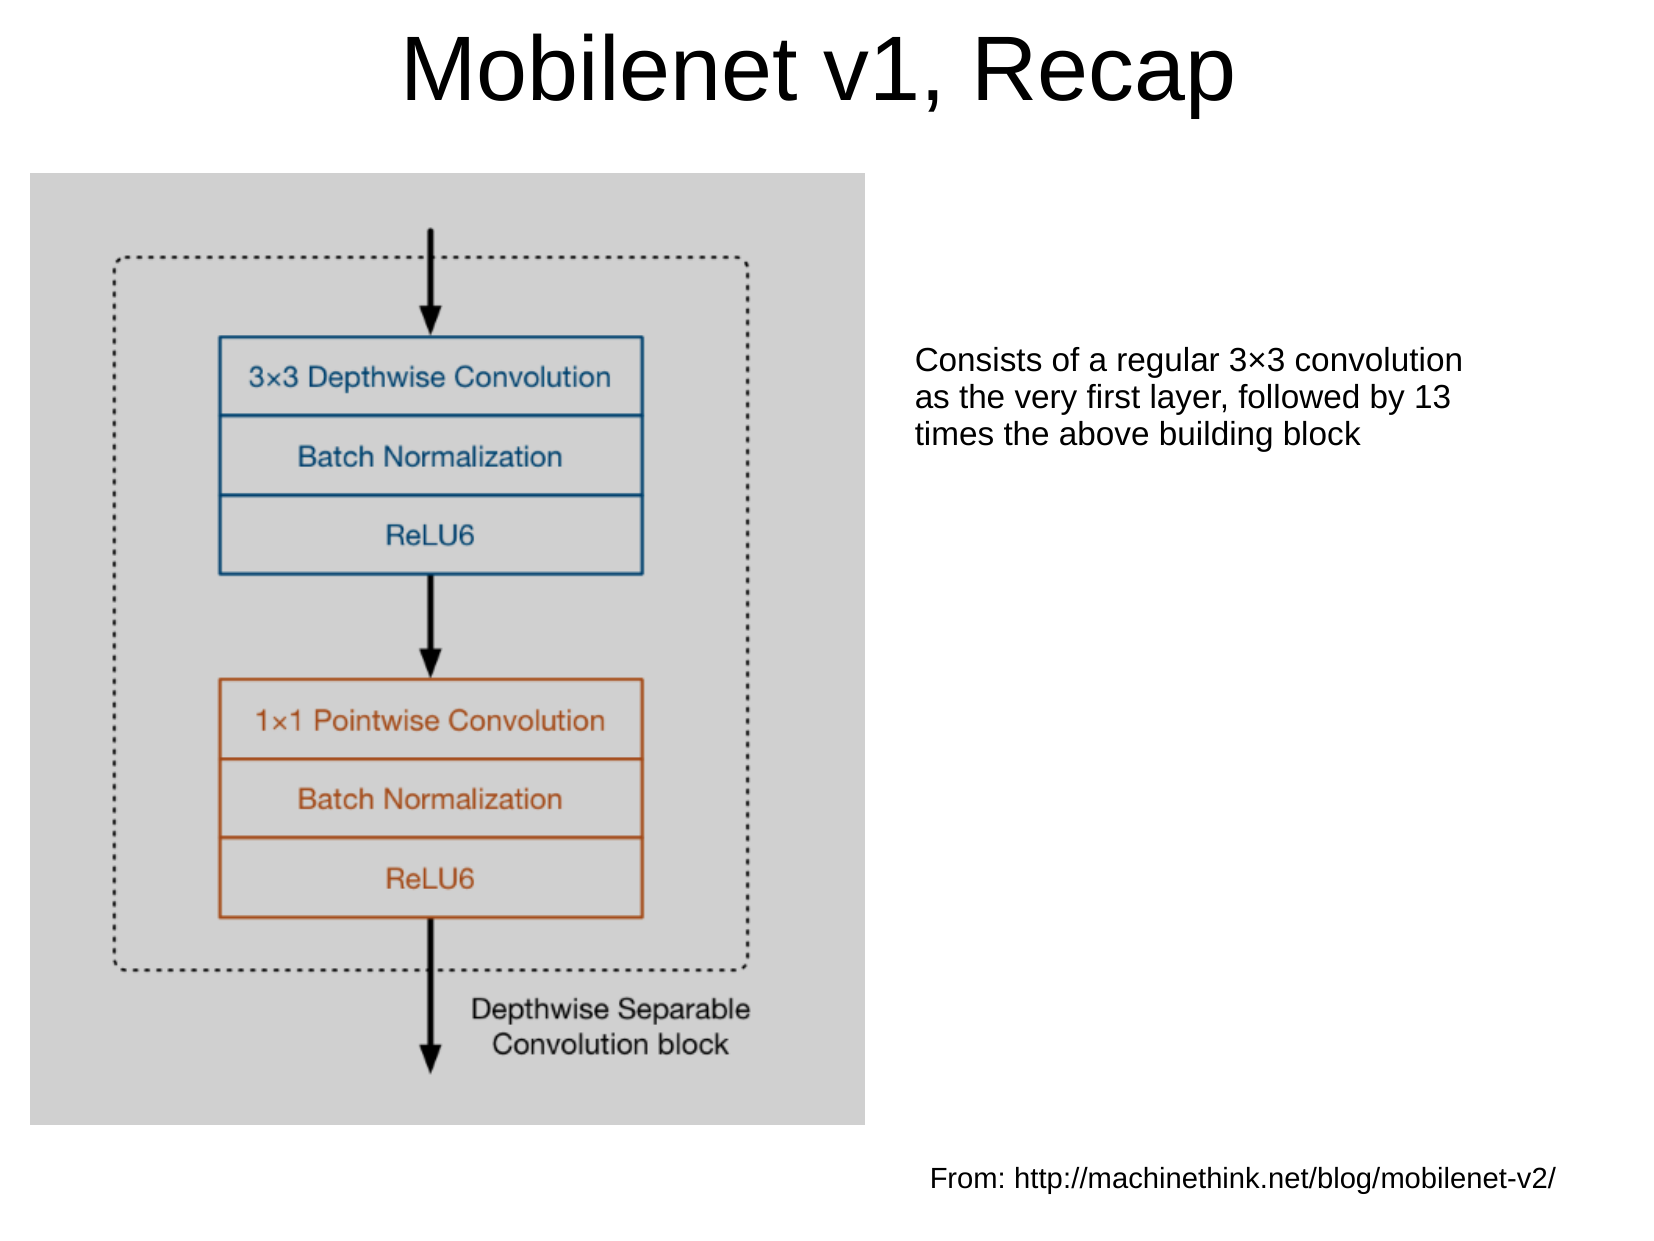

# Mobilenet v1, Recap
Consists of a regular 3×3 convolution as the very first layer, followed by 13 times the above building block
From: http://machinethink.net/blog/mobilenet-v2/